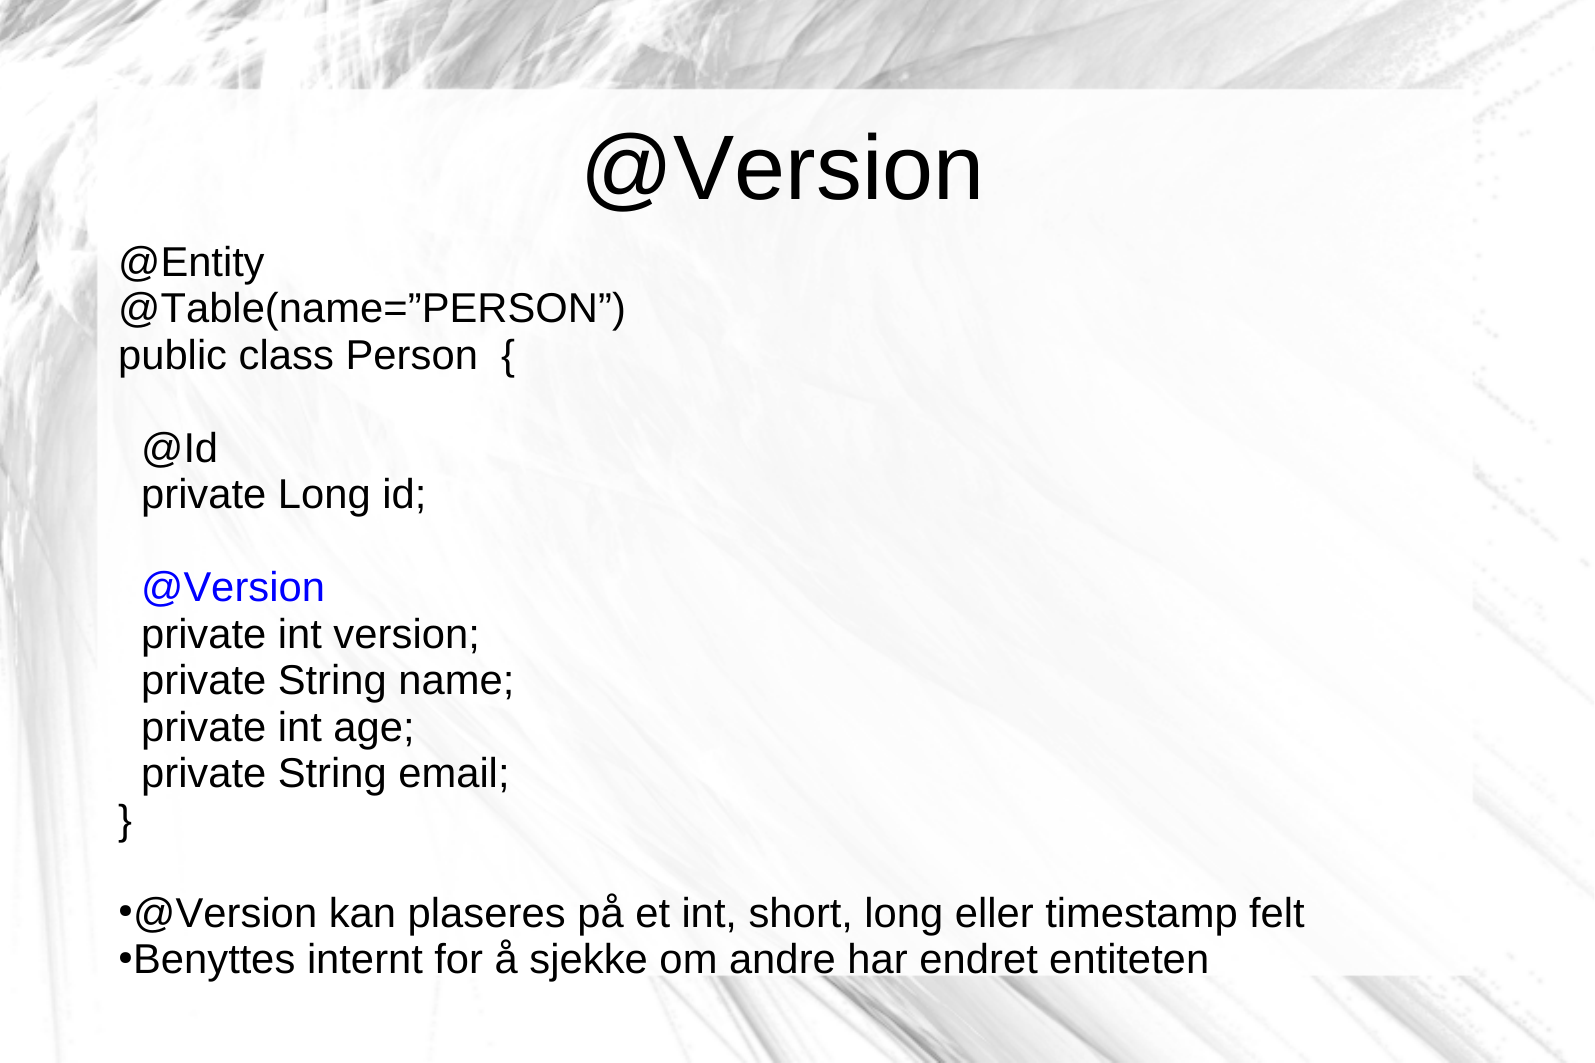

# @Version
@Entity
@Table(name=”PERSON”)
public class Person {
 @Id
 private Long id;
 @Version
 private int version;
 private String name;
 private int age;
 private String email;
}
@Version kan plaseres på et int, short, long eller timestamp felt
Benyttes internt for å sjekke om andre har endret entiteten